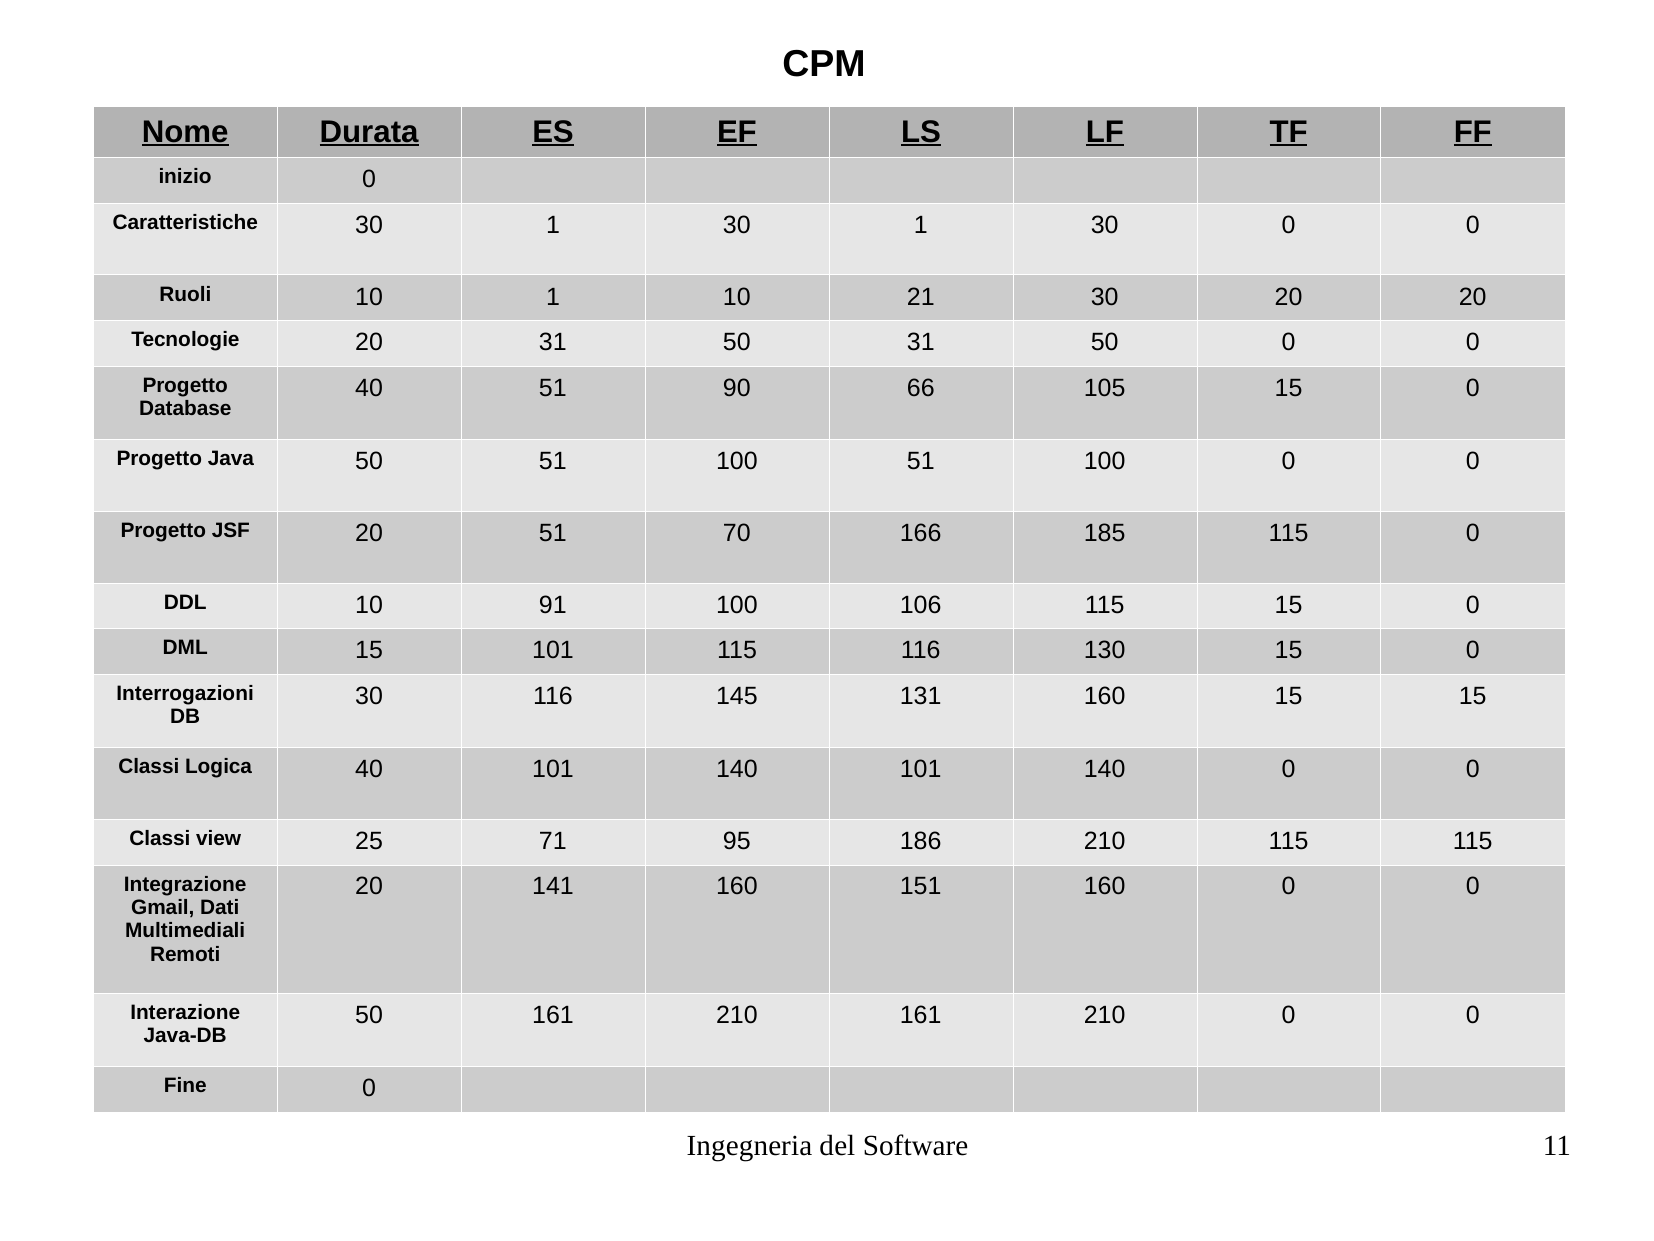

CPM
| Nome | Durata | ES | EF | LS | LF | TF | FF |
| --- | --- | --- | --- | --- | --- | --- | --- |
| inizio | 0 | | | | | | |
| Caratteristiche | 30 | 1 | 30 | 1 | 30 | 0 | 0 |
| Ruoli | 10 | 1 | 10 | 21 | 30 | 20 | 20 |
| Tecnologie | 20 | 31 | 50 | 31 | 50 | 0 | 0 |
| Progetto Database | 40 | 51 | 90 | 66 | 105 | 15 | 0 |
| Progetto Java | 50 | 51 | 100 | 51 | 100 | 0 | 0 |
| Progetto JSF | 20 | 51 | 70 | 166 | 185 | 115 | 0 |
| DDL | 10 | 91 | 100 | 106 | 115 | 15 | 0 |
| DML | 15 | 101 | 115 | 116 | 130 | 15 | 0 |
| Interrogazioni DB | 30 | 116 | 145 | 131 | 160 | 15 | 15 |
| Classi Logica | 40 | 101 | 140 | 101 | 140 | 0 | 0 |
| Classi view | 25 | 71 | 95 | 186 | 210 | 115 | 115 |
| Integrazione Gmail, Dati Multimediali Remoti | 20 | 141 | 160 | 151 | 160 | 0 | 0 |
| Interazione Java-DB | 50 | 161 | 210 | 161 | 210 | 0 | 0 |
| Fine | 0 | | | | | | |
Ingegneria del Software
11